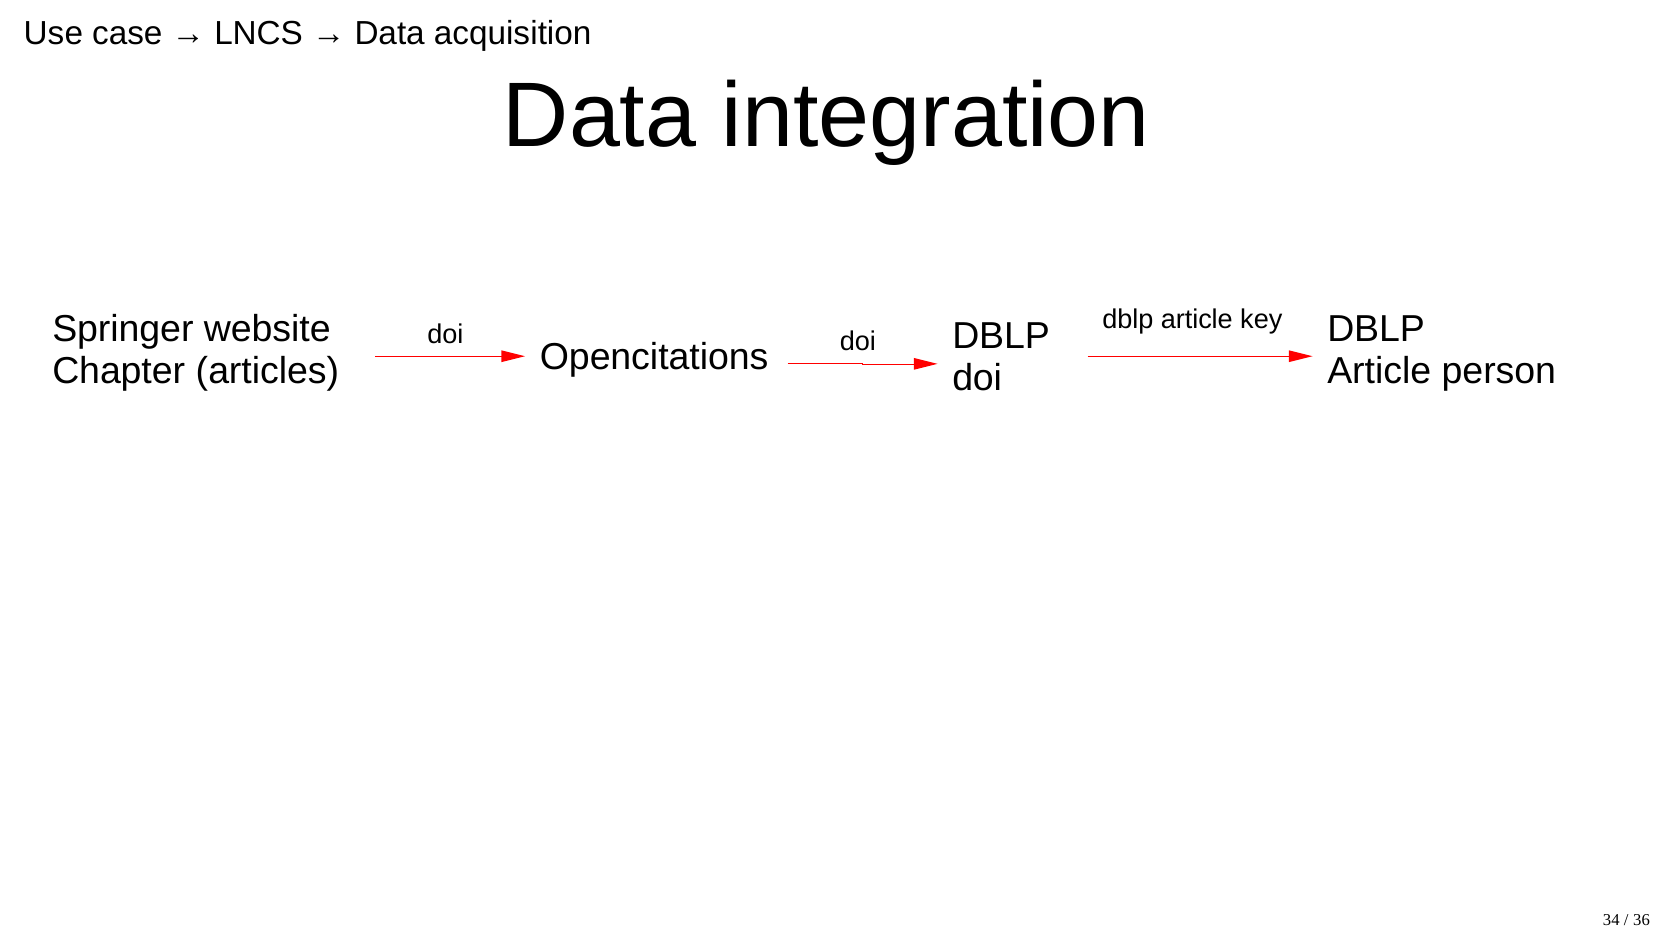

Use case → LNCS → Data acquisition
# Data integration
dblp article key
Springer website
Chapter (articles)
DBLP
Article person
DBLP
doi
doi
doi
Opencitations
34